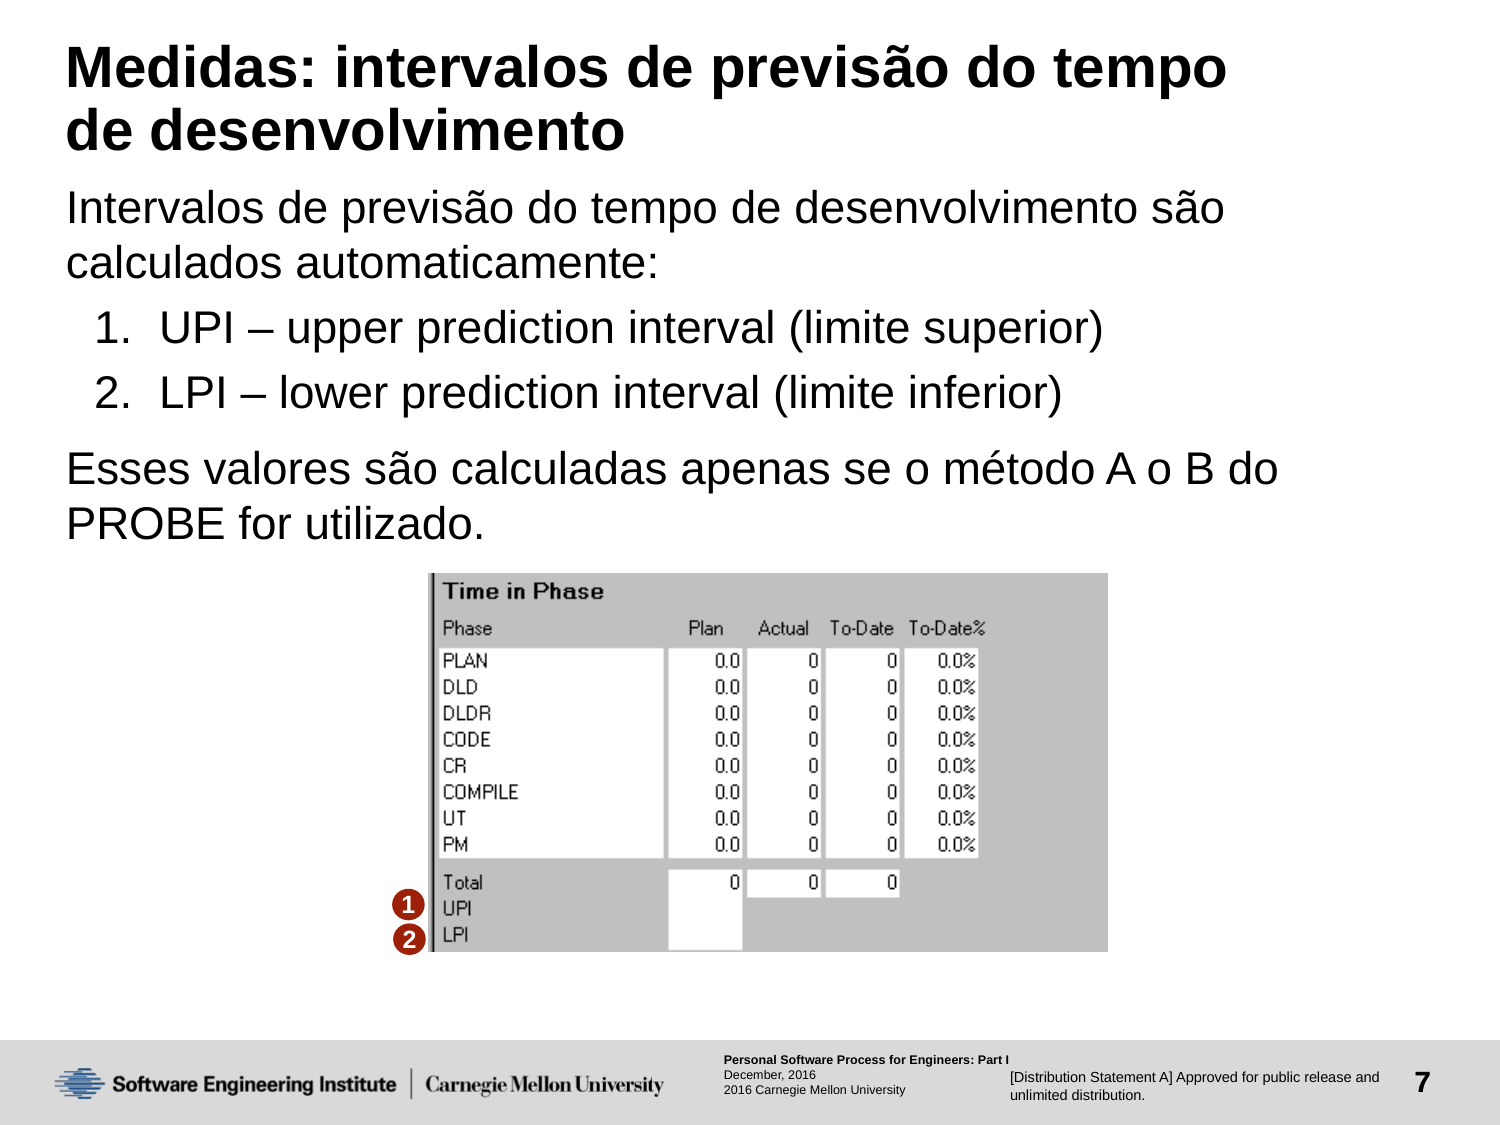

# Medidas: intervalos de previsão do tempo de desenvolvimento
Intervalos de previsão do tempo de desenvolvimento são calculados automaticamente:
UPI – upper prediction interval (limite superior)
LPI – lower prediction interval (limite inferior)
Esses valores são calculadas apenas se o método A o B do PROBE for utilizado.